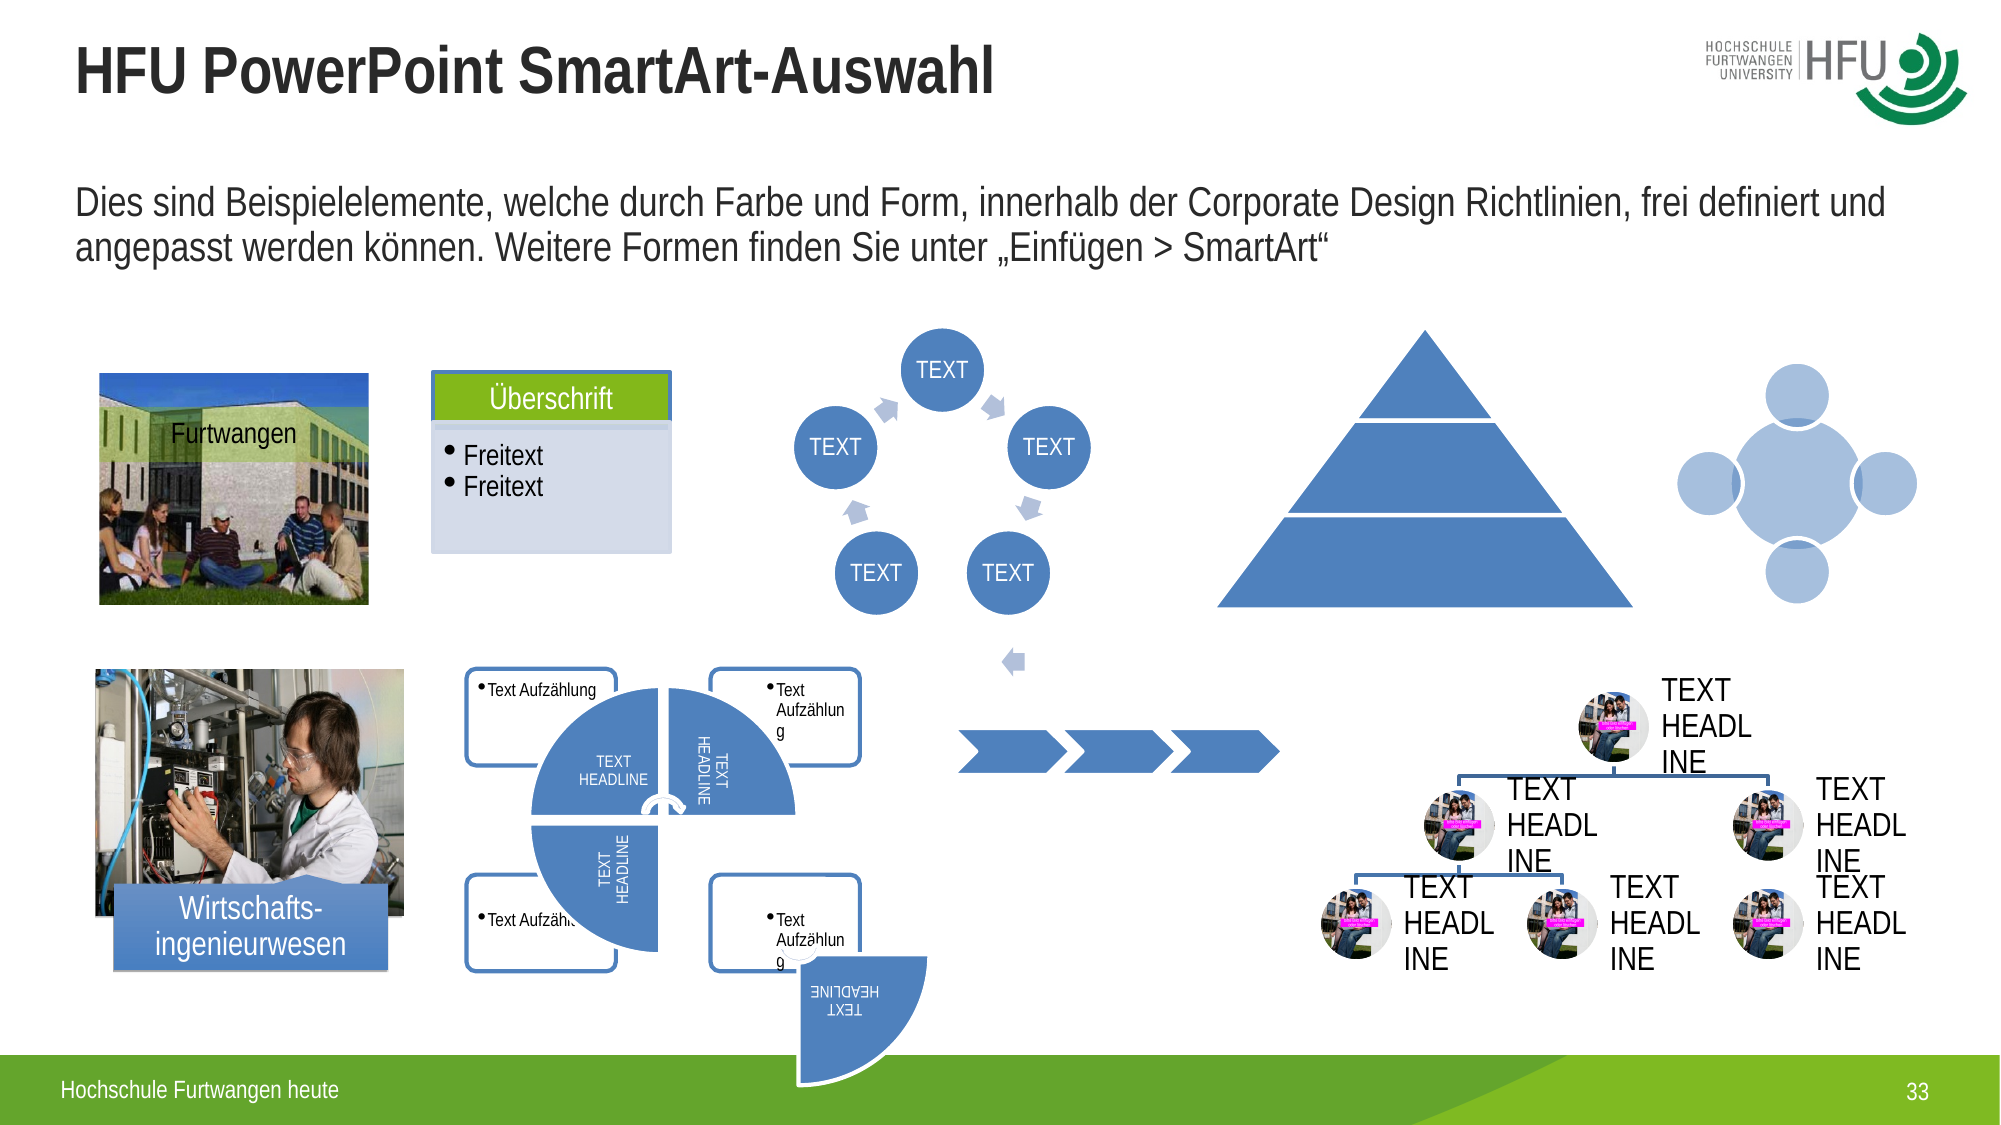

HFU PowerPoint SmartArt-Auswahl
Dies sind Beispielelemente, welche durch Farbe und Form, innerhalb der Corporate Design Richtlinien, frei definiert und angepasst werden können. Weitere Formen finden Sie unter „Einfügen > SmartArt“
TEXT
Überschrift
TEXT
TEXT
Furtwangen
Freitext
Freitext
TEXT
TEXT
Text Aufzählung
Text Aufzählung
TEXT HEADLINE
TEXT HEADLINE
TEXT HEADLINE
TEXT HEADLINE
TEXT HEADLINE
TEXT HEADLINE
Text Aufzählung
Text Aufzählung
Wirtschafts-ingenieurwesen
TEXT HEADLINE
TEXT HEADLINE
TEXT HEADLINE
TEXT HEADLINE
Hochschule Furtwangen heute